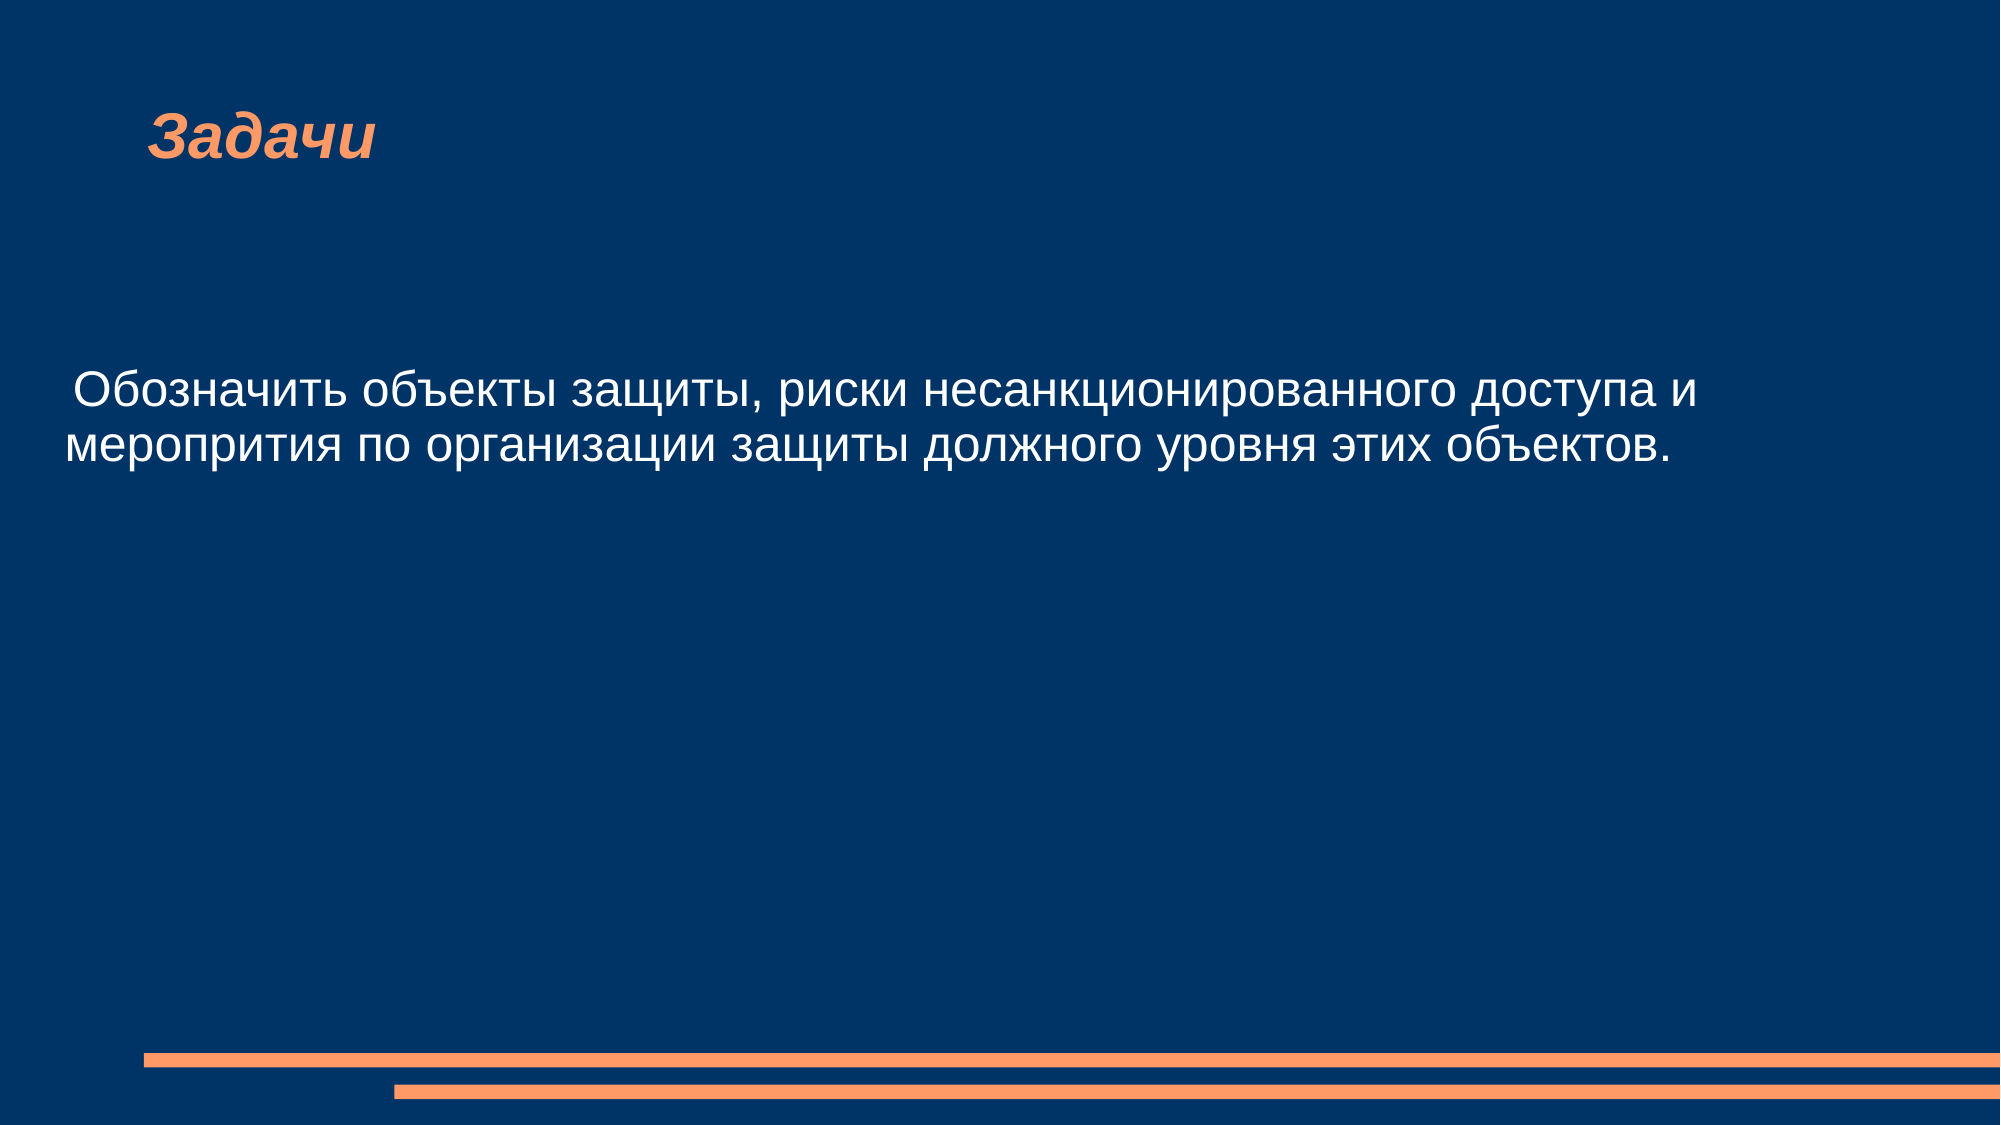

# Задачи
Обозначить объекты защиты, риски несанкционированного доступа и меропрития по организации защиты должного уровня этих объектов.